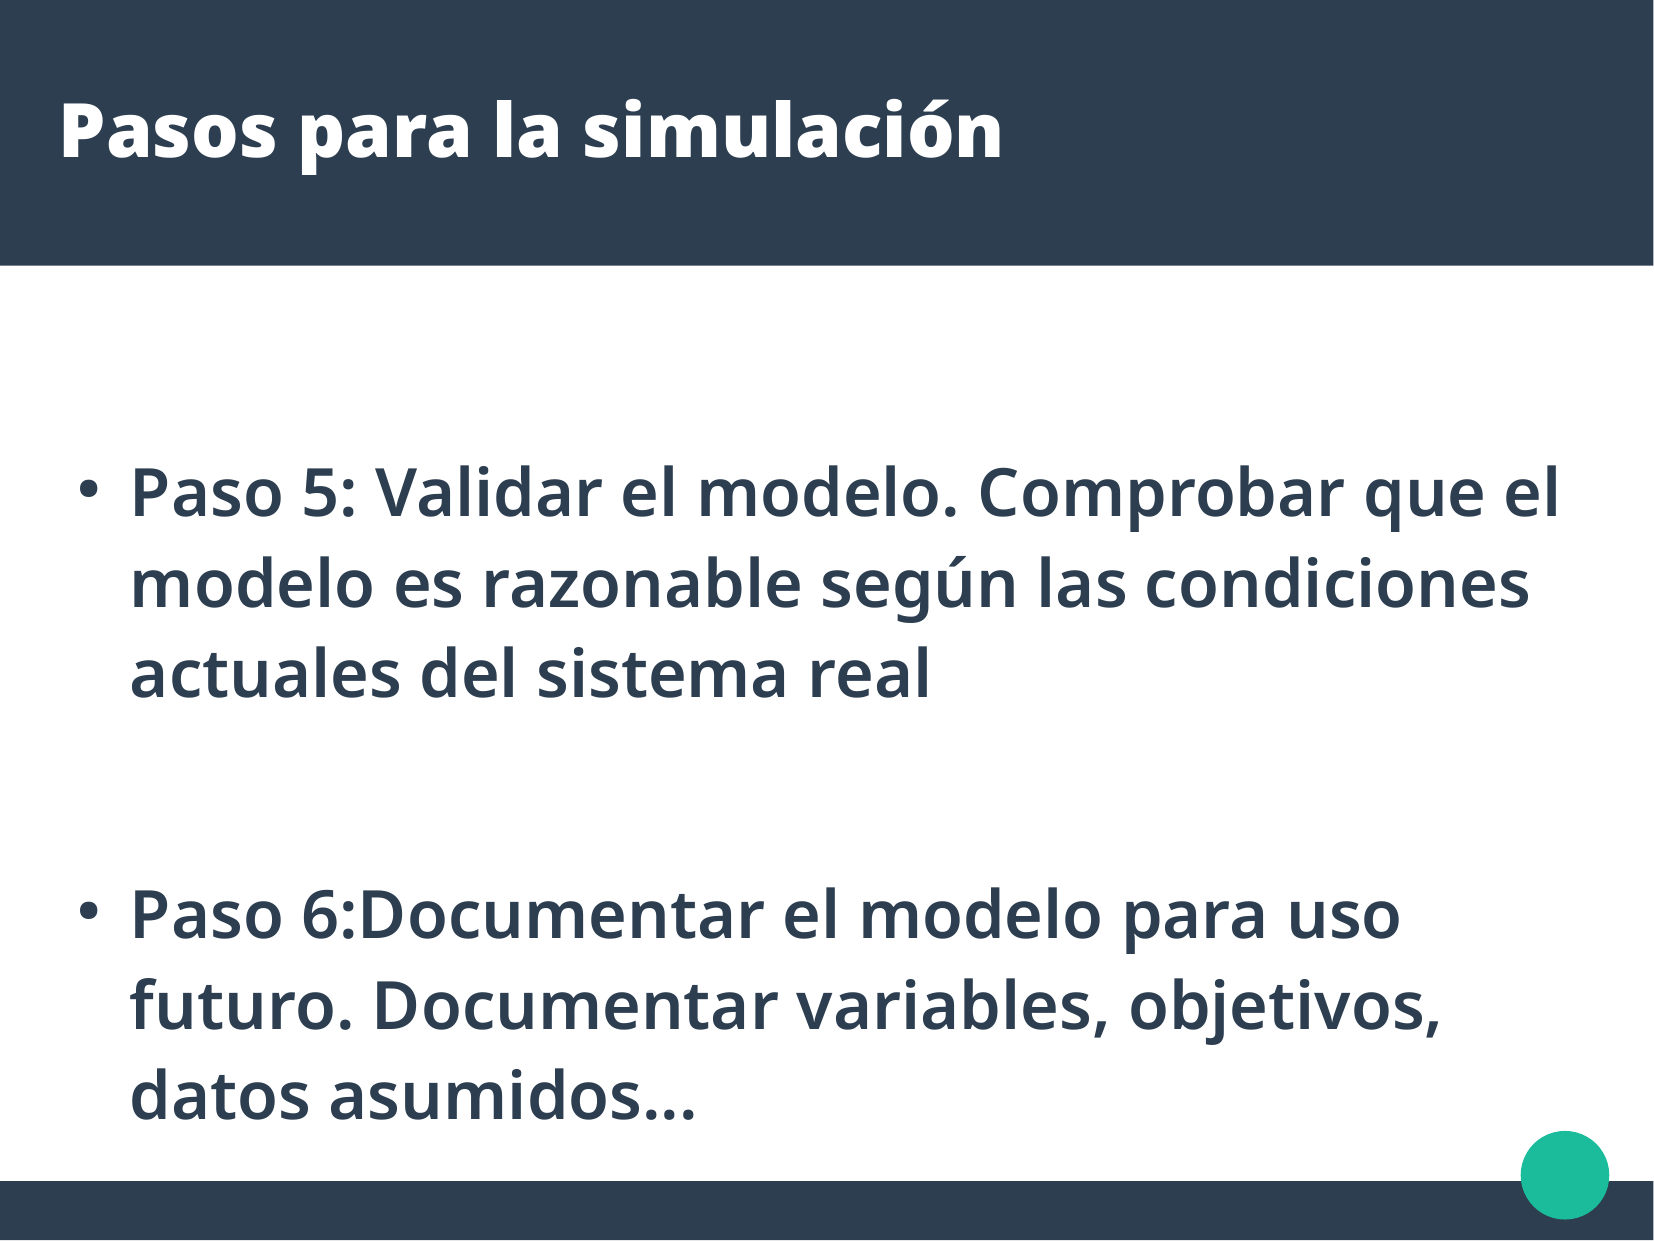

# Pasos para la simulación
Paso 5: Validar el modelo. Comprobar que el modelo es razonable según las condiciones actuales del sistema real
Paso 6:Documentar el modelo para uso futuro. Documentar variables, objetivos, datos asumidos...